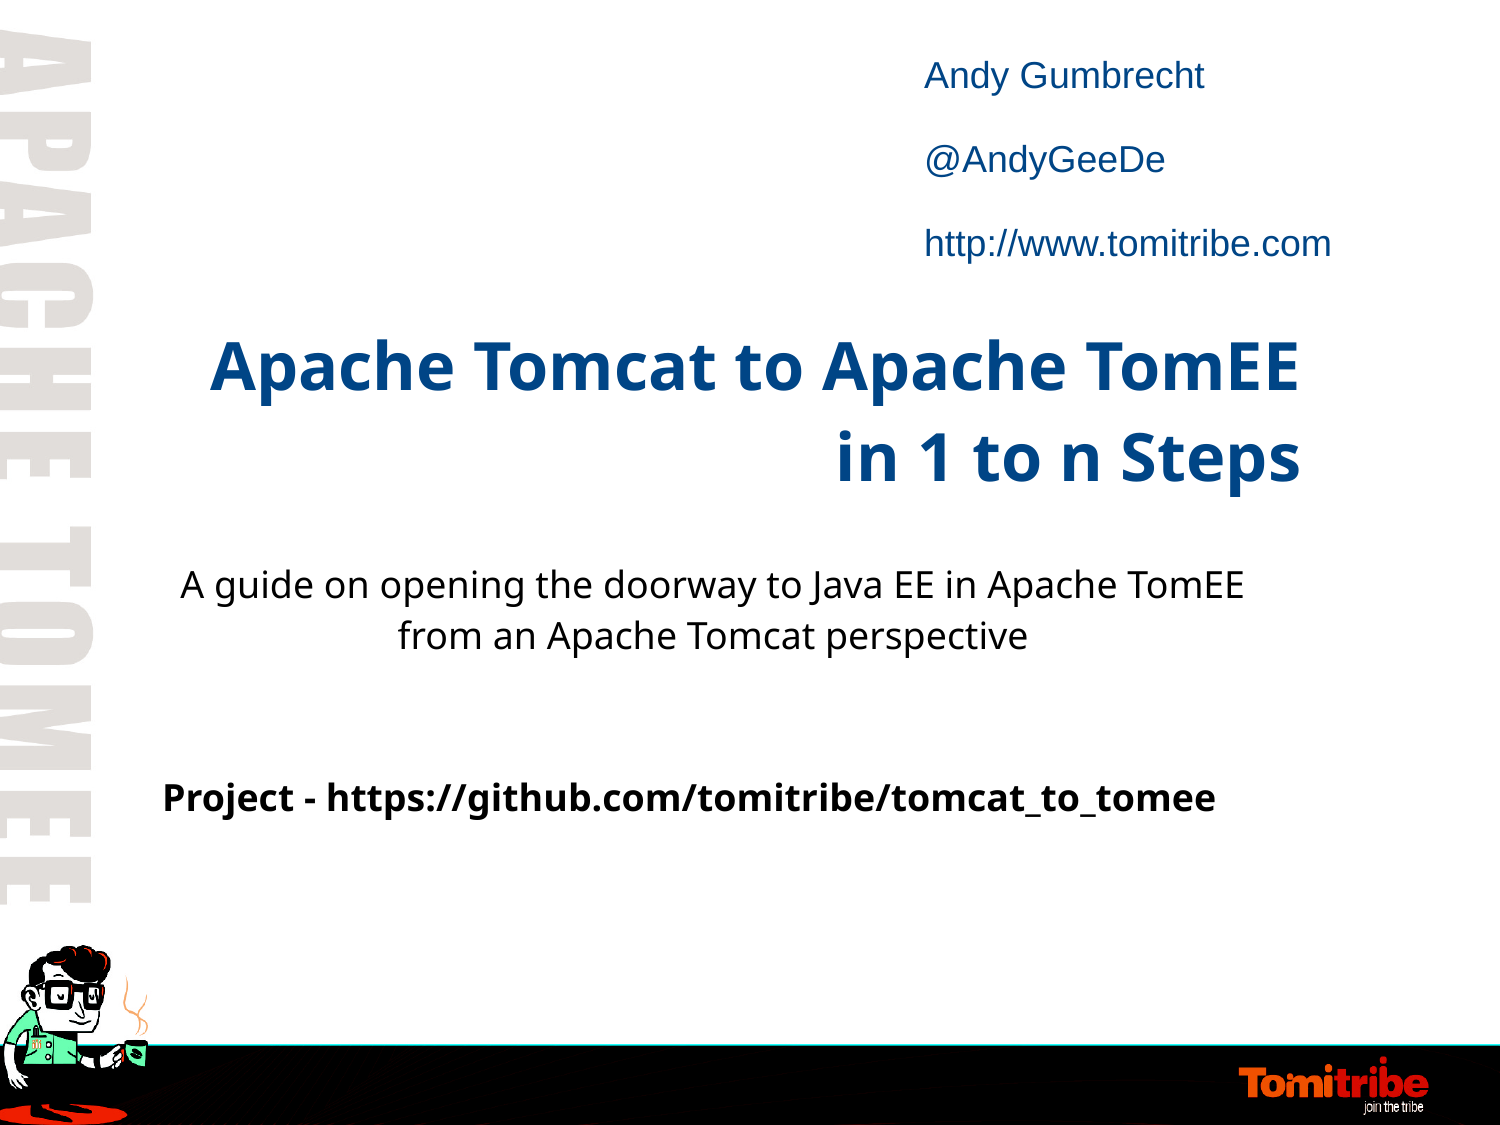

Andy Gumbrecht
@AndyGeeDe
http://www.tomitribe.com
Apache Tomcat to Apache TomEE
in 1 to n Steps
A guide on opening the doorway to Java EE in Apache TomEE
from an Apache Tomcat perspective
Project - https://github.com/tomitribe/tomcat_to_tomee